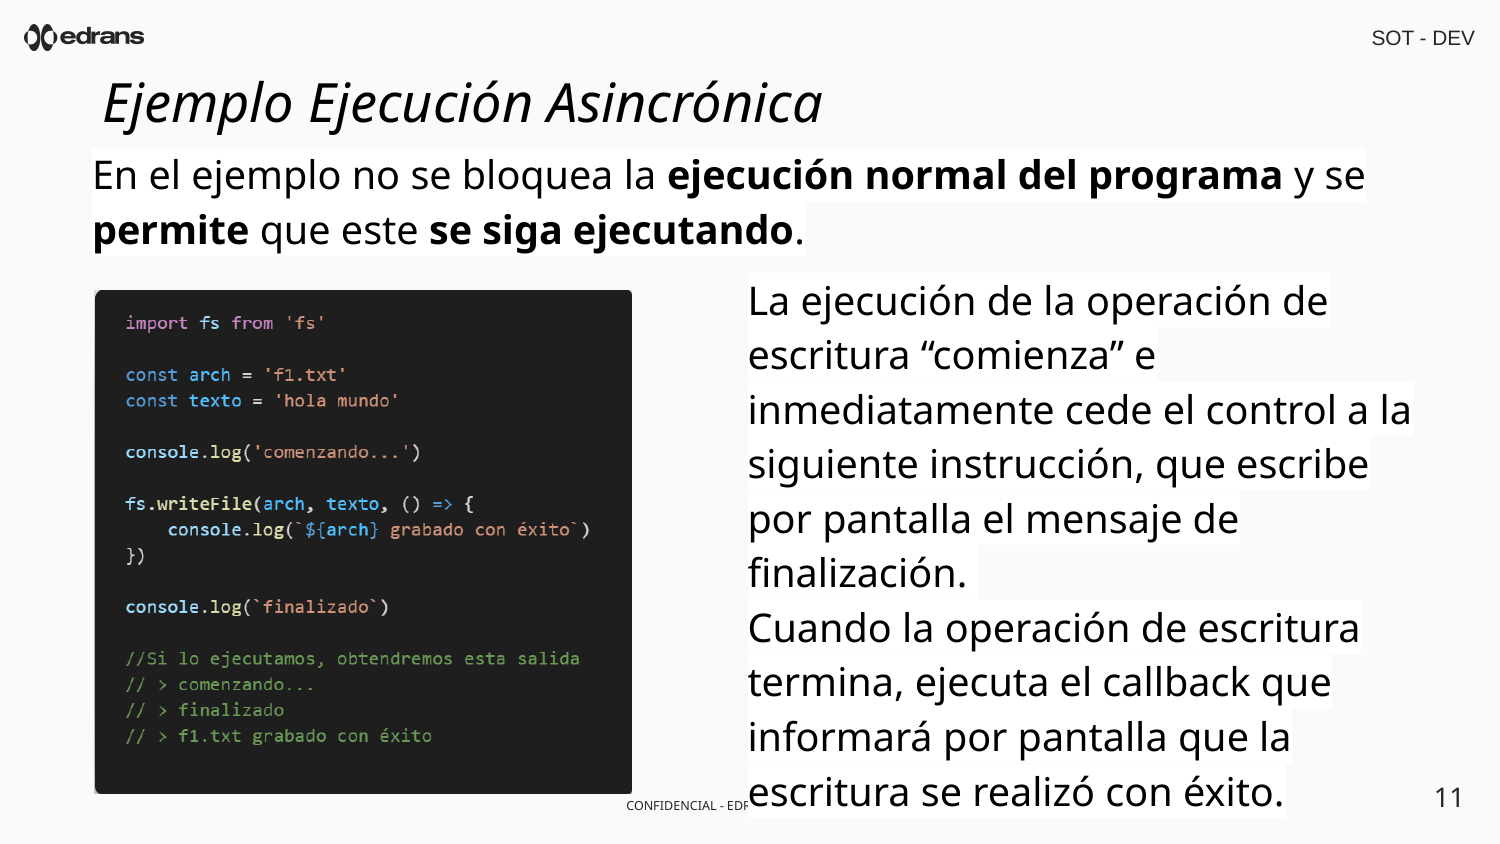

SOT - DEV
Ejemplo Ejecución Asincrónica
En el ejemplo no se bloquea la ejecución normal del programa y se permite que este se siga ejecutando.
La ejecución de la operación de escritura “comienza” e inmediatamente cede el control a la siguiente instrucción, que escribe por pantalla el mensaje de finalización.
Cuando la operación de escritura termina, ejecuta el callback que informará por pantalla que la escritura se realizó con éxito.
CONFIDENCIAL - EDRANS INTERNAL ONLY